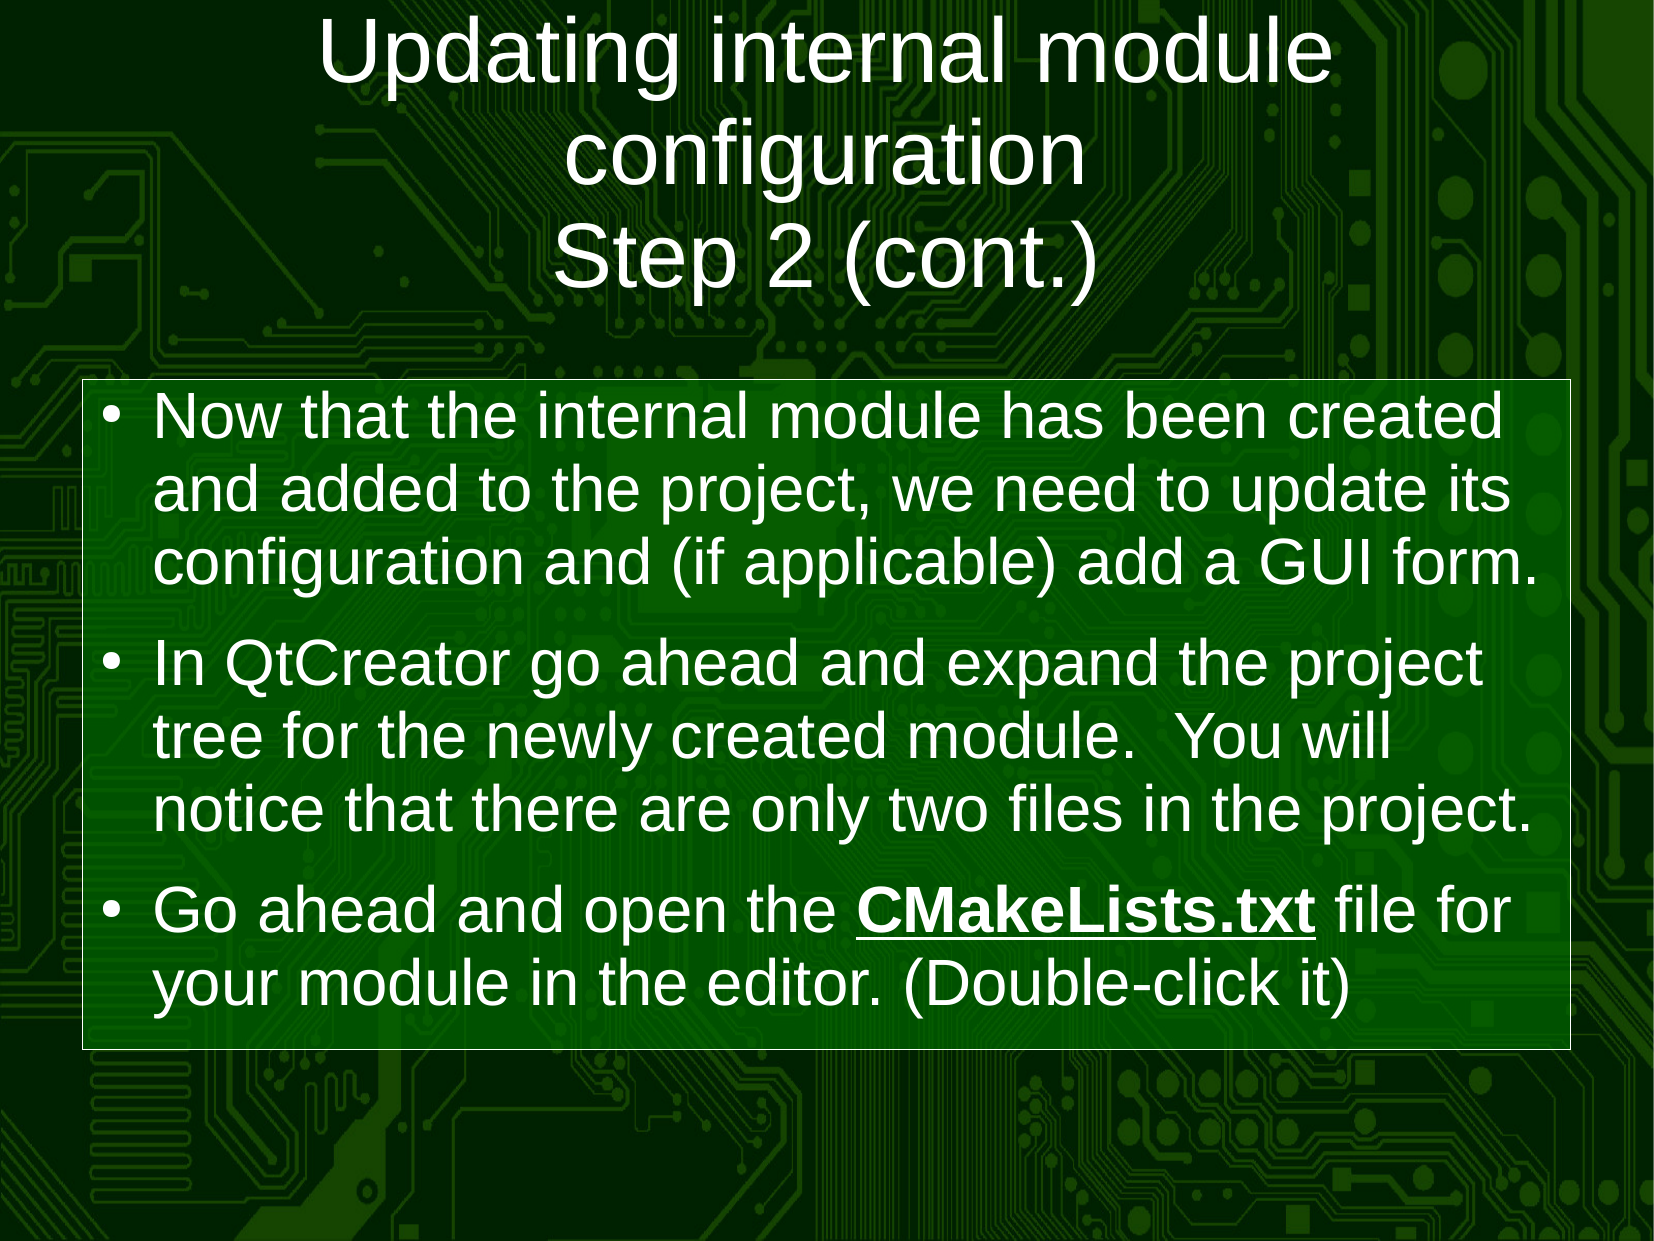

# Updating internal module configuration Step 2 (cont.)
Now that the internal module has been created and added to the project, we need to update its configuration and (if applicable) add a GUI form.
In QtCreator go ahead and expand the project tree for the newly created module. You will notice that there are only two files in the project.
Go ahead and open the CMakeLists.txt file for your module in the editor. (Double-click it)